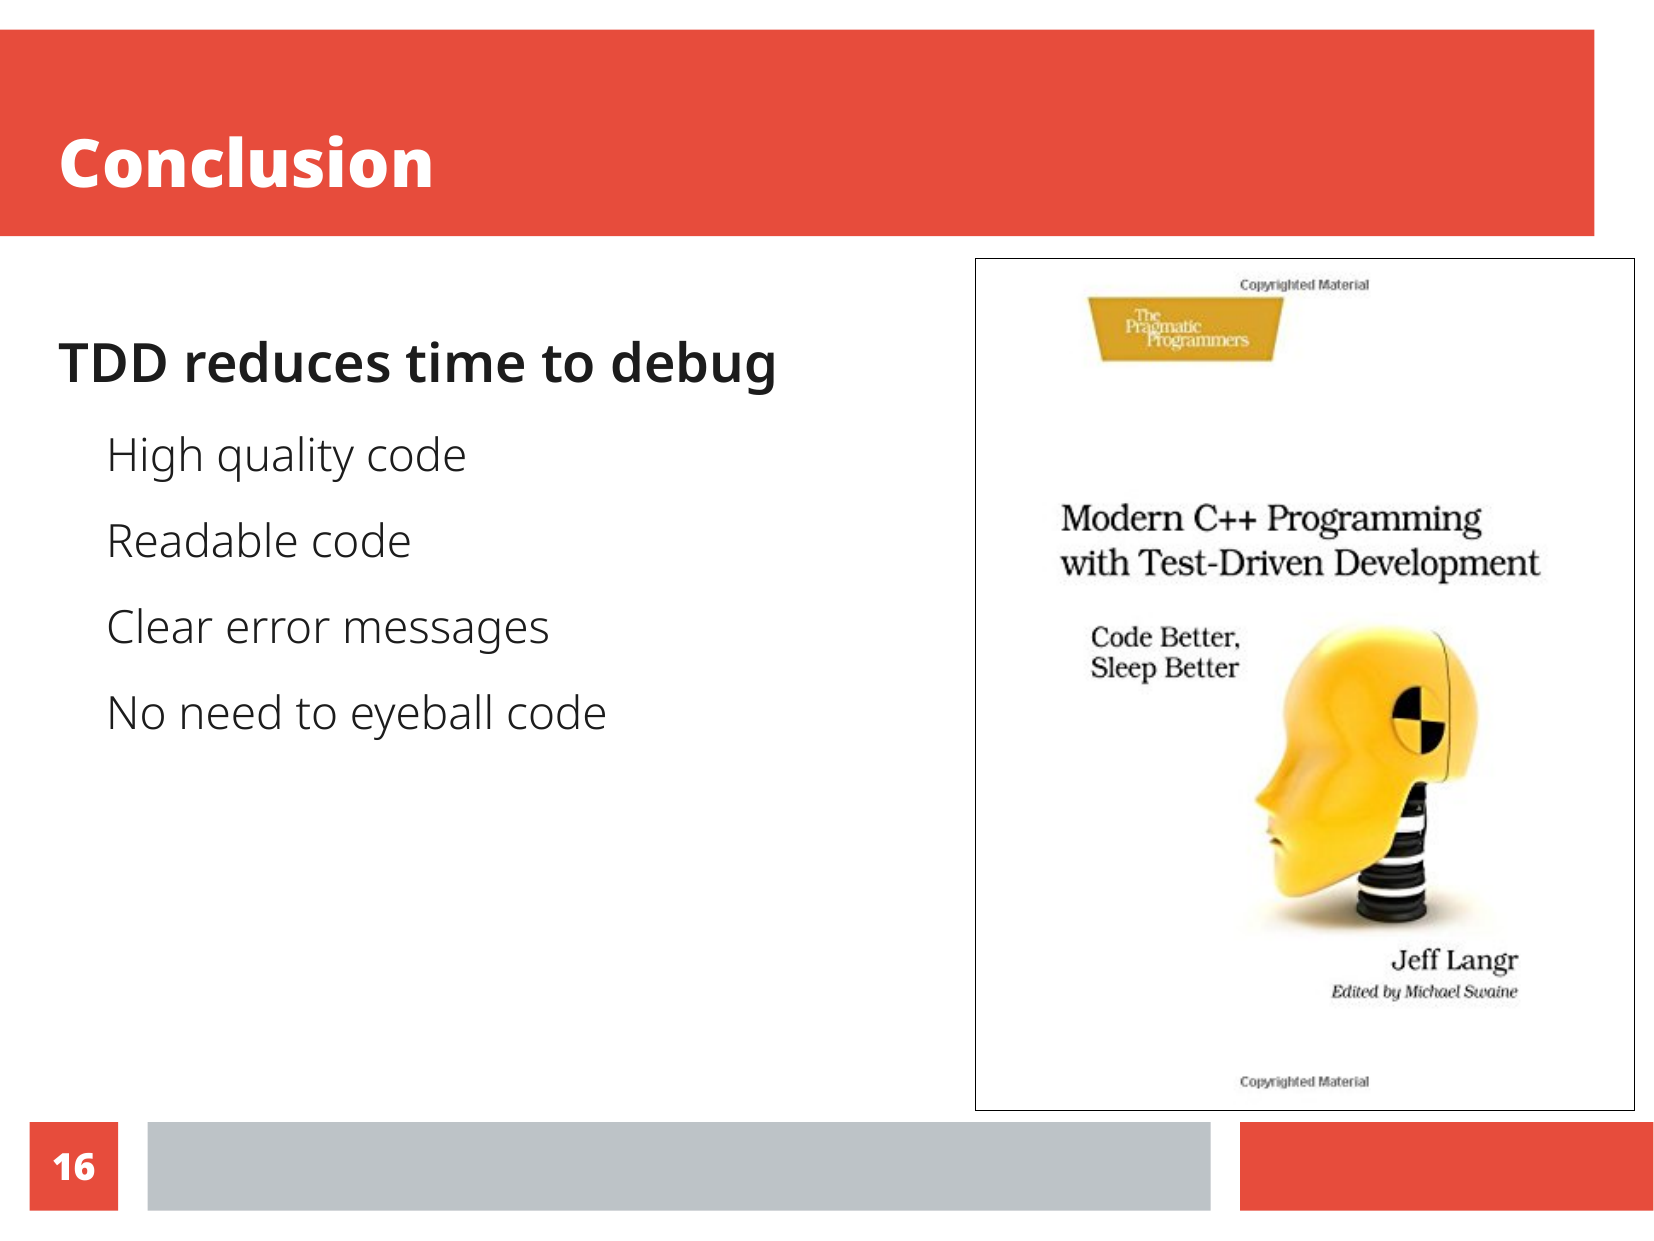

# Conclusion
TDD reduces time to debug
High quality code
Readable code
Clear error messages
No need to eyeball code
16